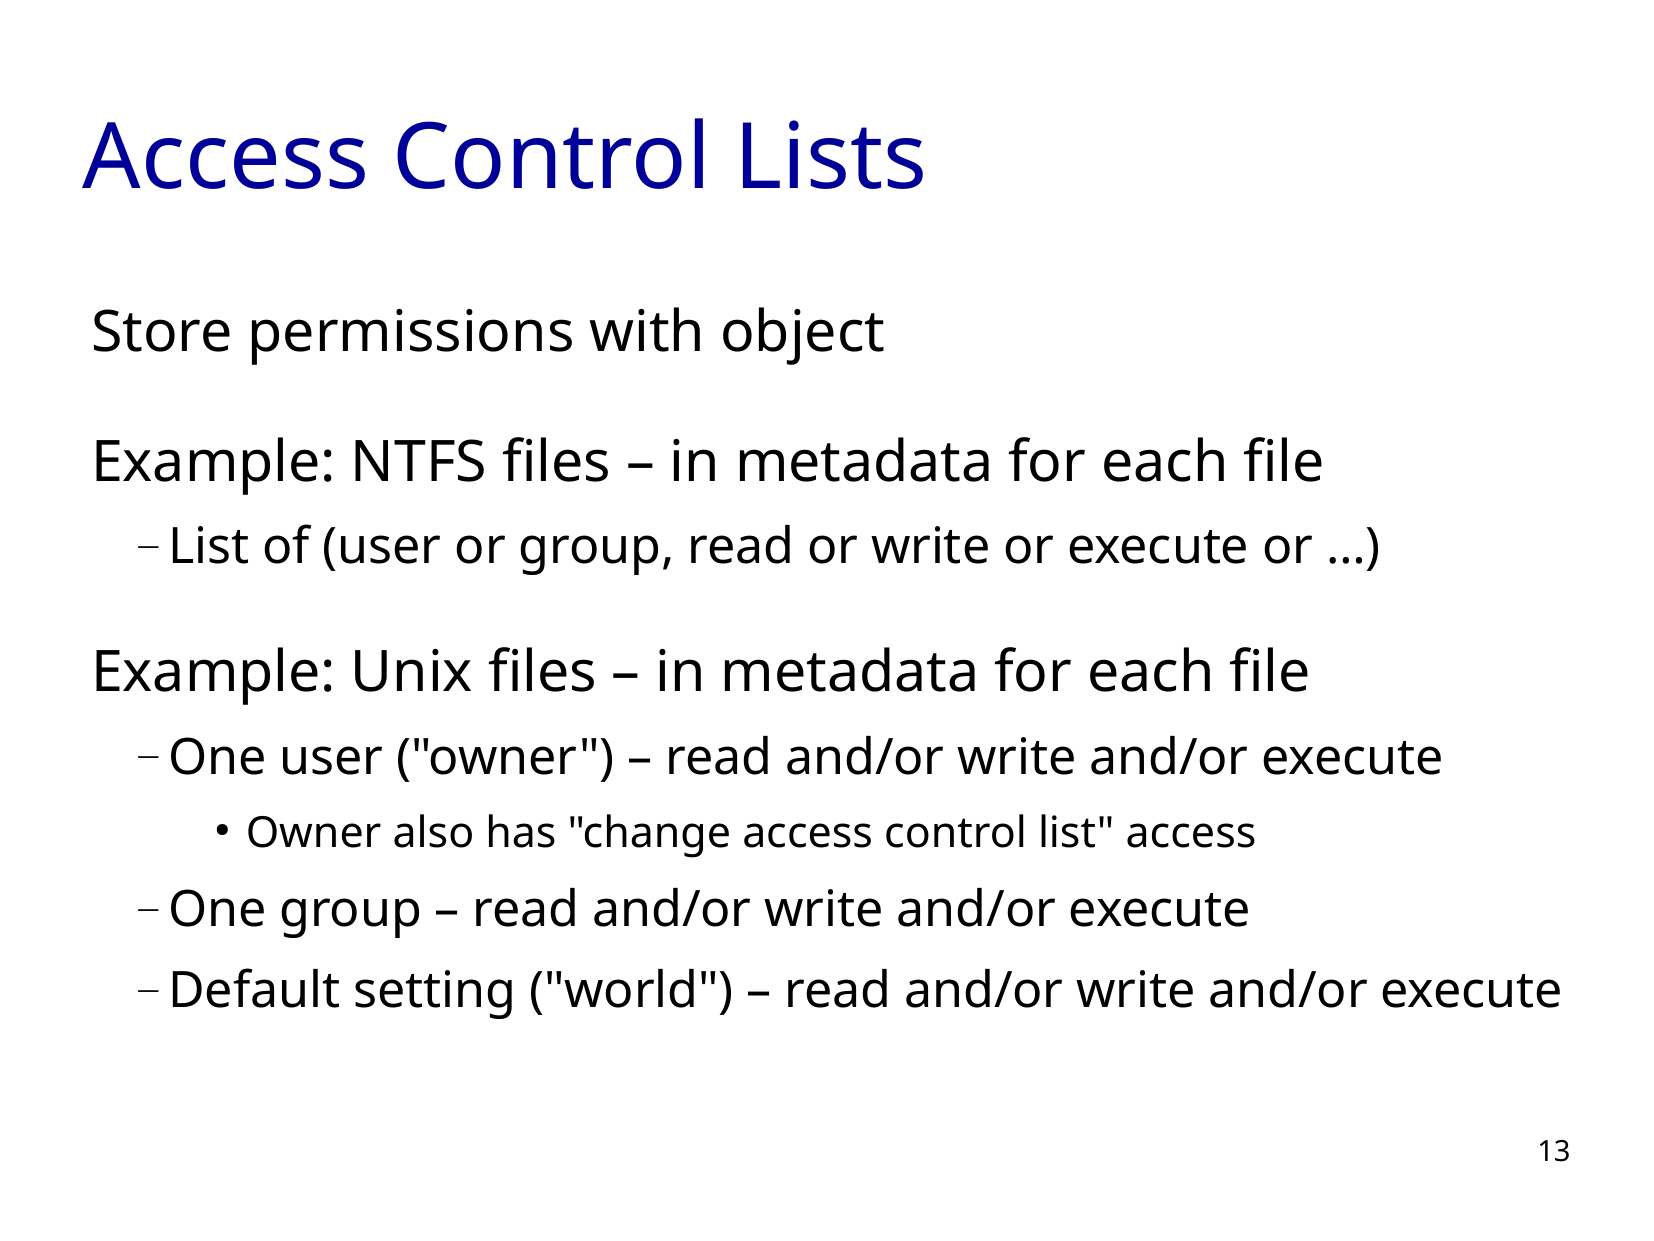

# Access Control Lists
Store permissions with object
Example: NTFS files – in metadata for each file
List of (user or group, read or write or execute or …)
Example: Unix files – in metadata for each file
One user ("owner") – read and/or write and/or execute
Owner also has "change access control list" access
One group – read and/or write and/or execute
Default setting ("world") – read and/or write and/or execute
13